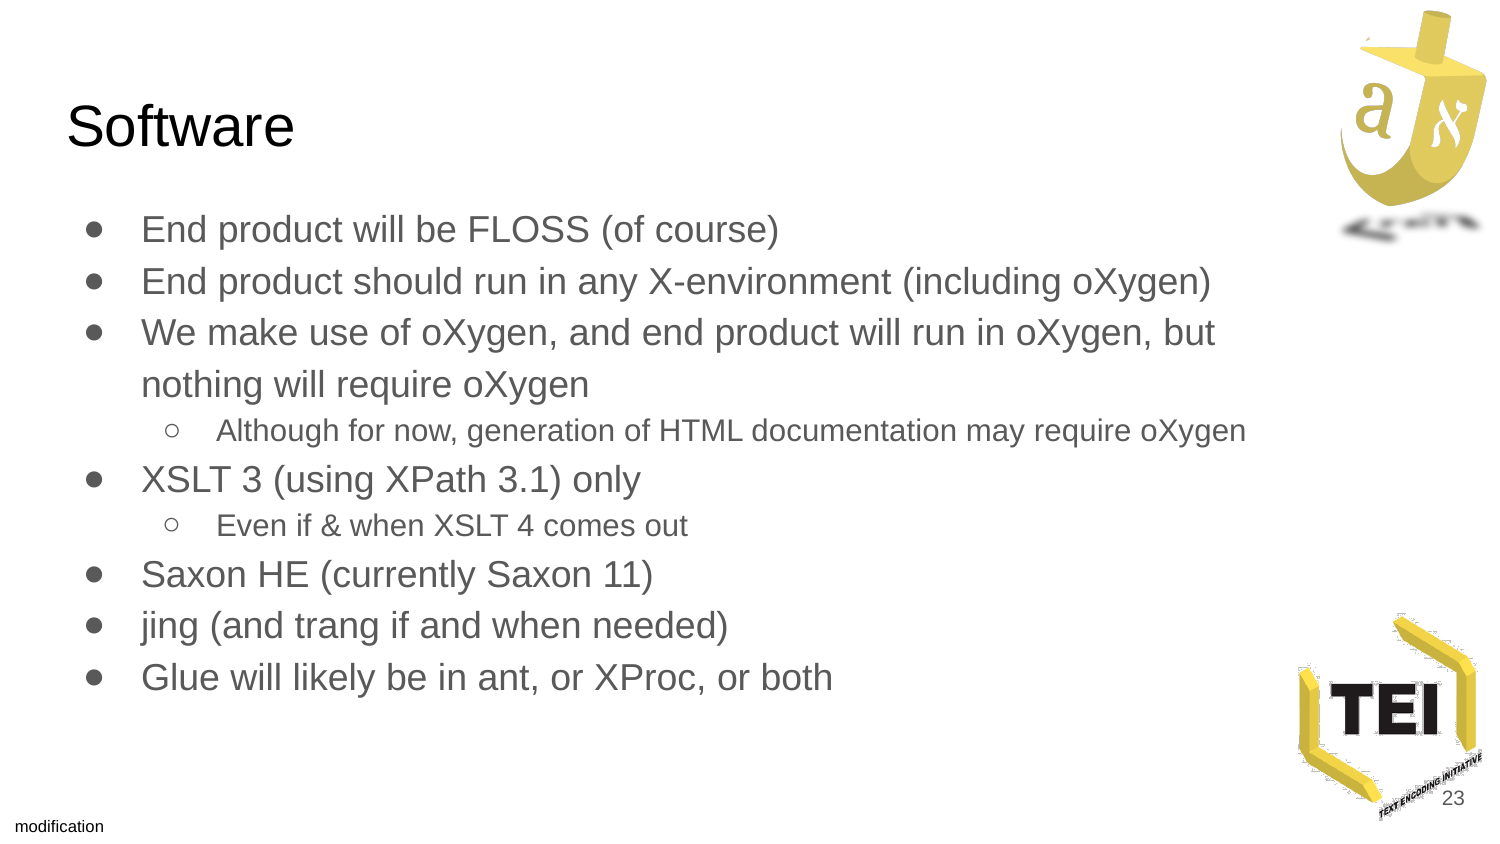

# Software
End product will be FLOSS (of course)
End product should run in any X-environment (including oXygen)
We make use of oXygen, and end product will run in oXygen, but nothing will require oXygen
Although for now, generation of HTML documentation may require oXygen
XSLT 3 (using XPath 3.1) only
Even if & when XSLT 4 comes out
Saxon HE (currently Saxon 11)
jing (and trang if and when needed)
Glue will likely be in ant, or XProc, or both
modification